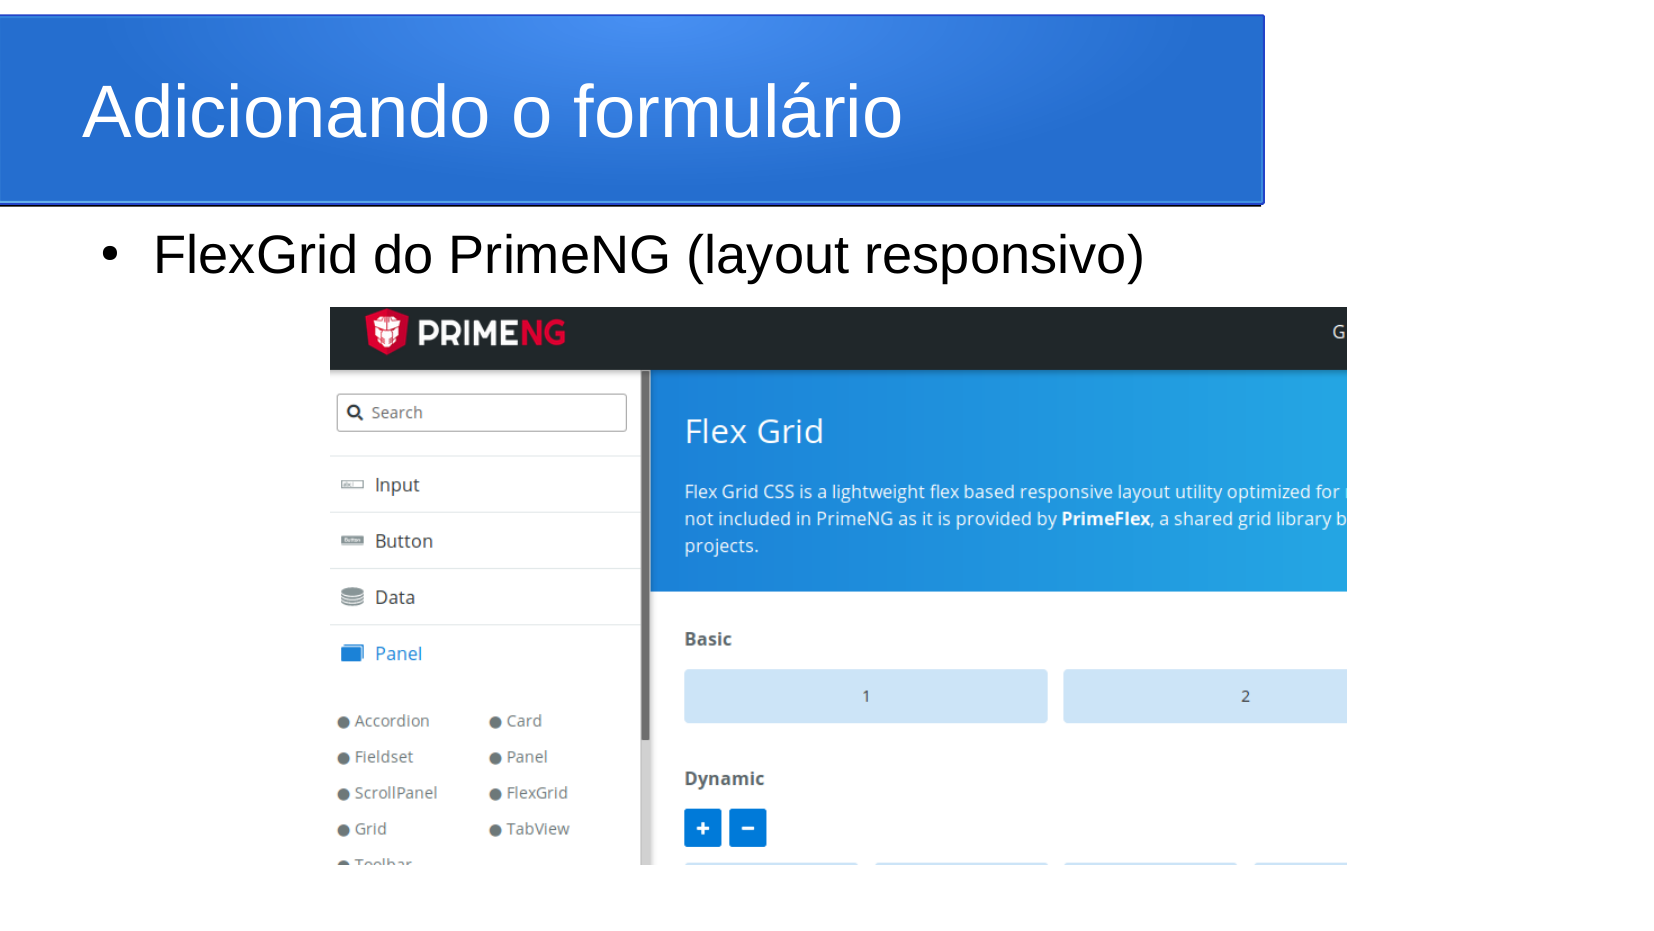

# Adicionando o formulário
FlexGrid do PrimeNG (layout responsivo)